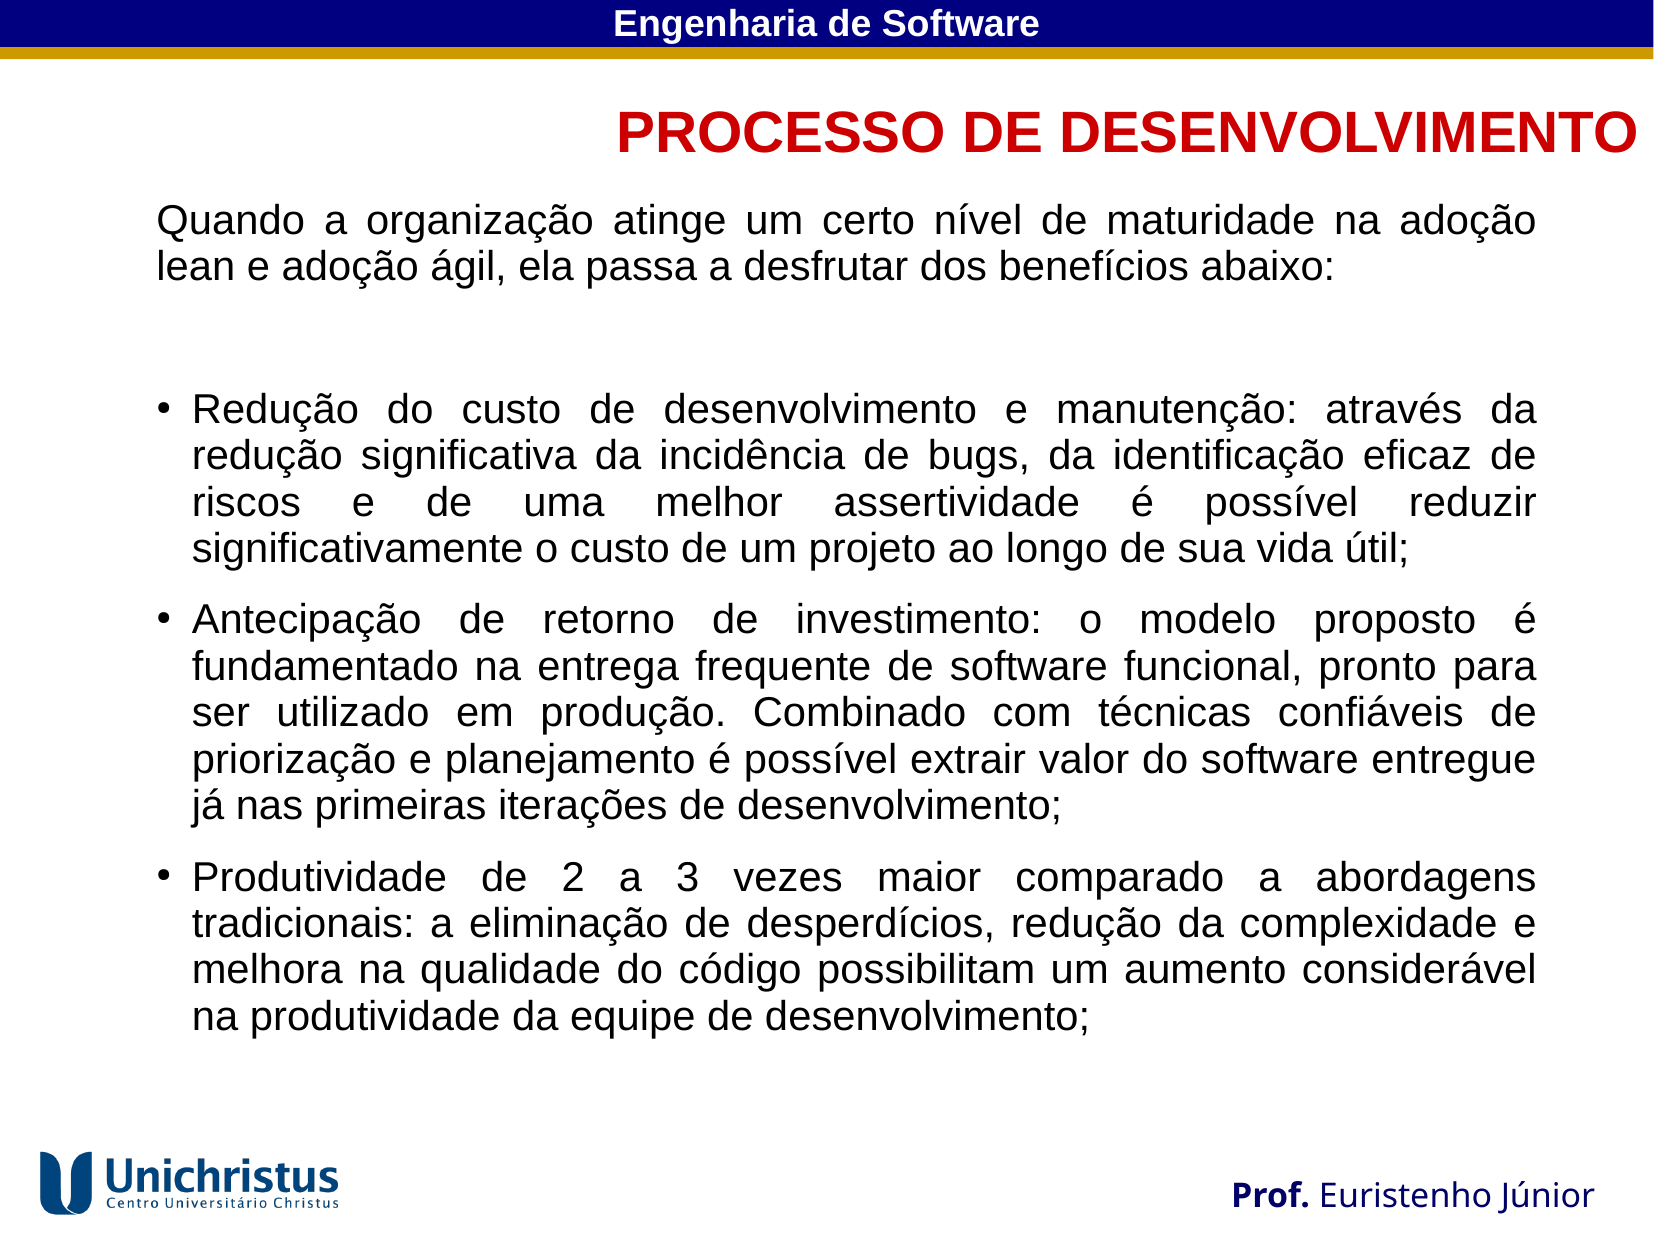

Engenharia de Software
PROCESSO DE DESENVOLVIMENTO
Quando a organização atinge um certo nível de maturidade na adoção lean e adoção ágil, ela passa a desfrutar dos benefícios abaixo:
Redução do custo de desenvolvimento e manutenção: através da redução significativa da incidência de bugs, da identificação eficaz de riscos e de uma melhor assertividade é possível reduzir significativamente o custo de um projeto ao longo de sua vida útil;
Antecipação de retorno de investimento: o modelo proposto é fundamentado na entrega frequente de software funcional, pronto para ser utilizado em produção. Combinado com técnicas confiáveis de priorização e planejamento é possível extrair valor do software entregue já nas primeiras iterações de desenvolvimento;
Produtividade de 2 a 3 vezes maior comparado a abordagens tradicionais: a eliminação de desperdícios, redução da complexidade e melhora na qualidade do código possibilitam um aumento considerável na produtividade da equipe de desenvolvimento;
Prof. Euristenho Júnior